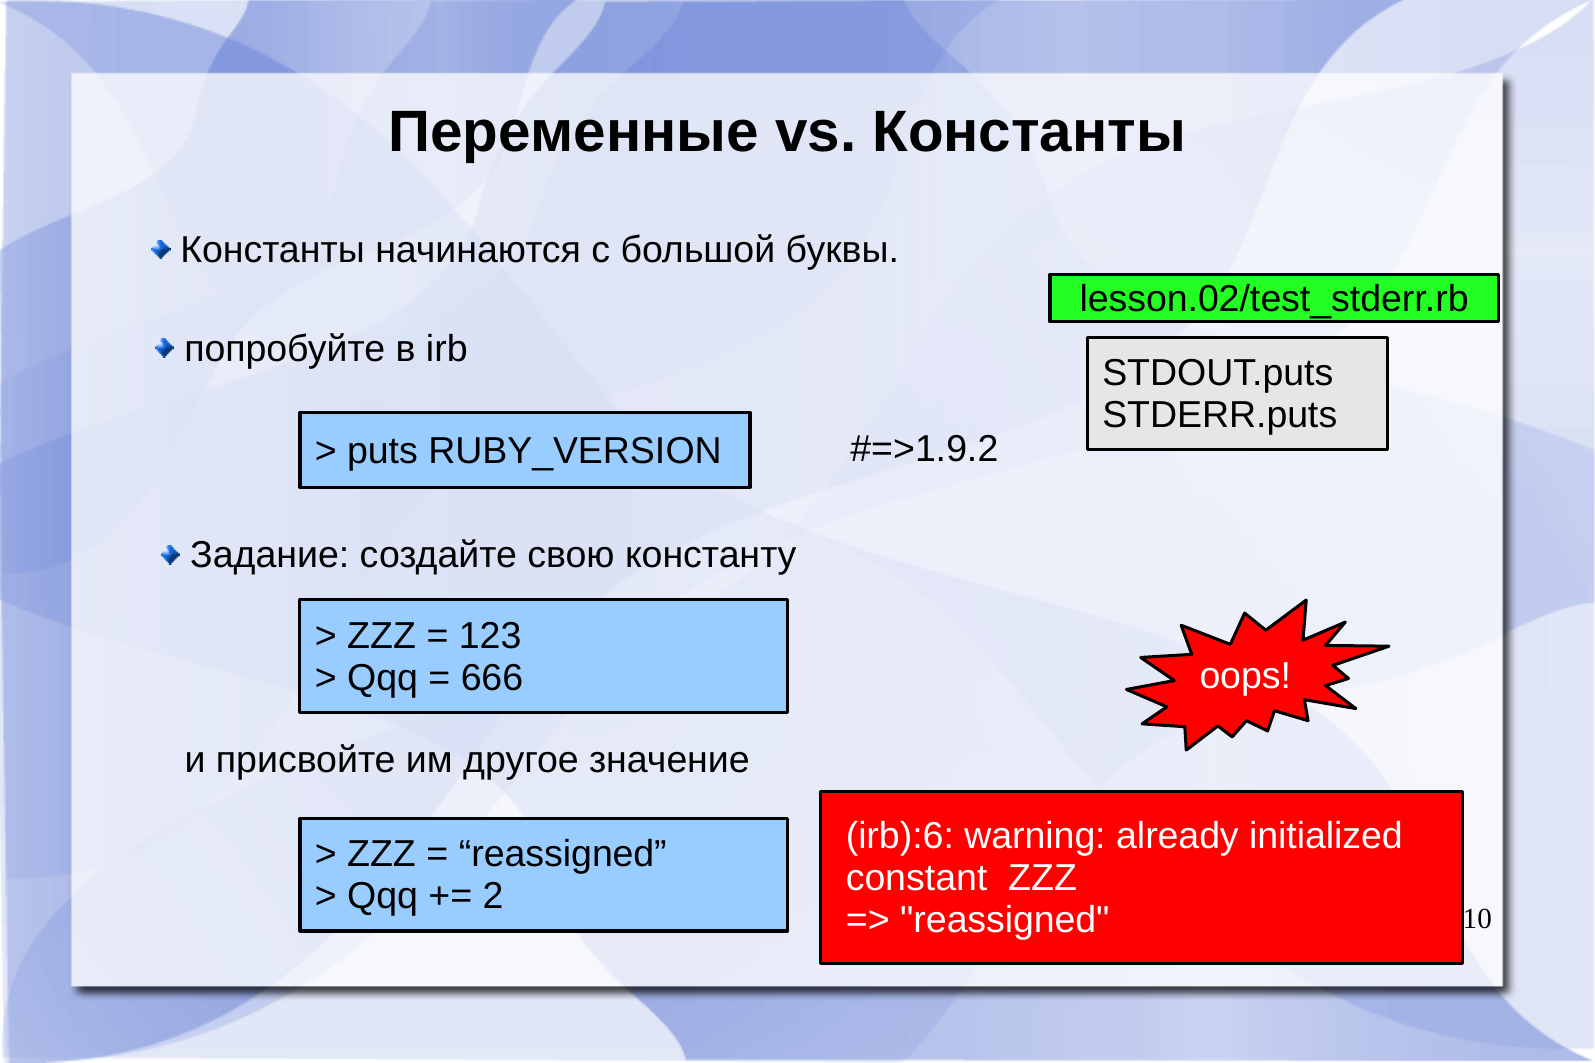

# Переменные vs. Константы
 Константы начинаются с большой буквы.
lesson.02/test_stderr.rb
 попробуйте в irb
STDOUT.puts
STDERR.puts
> puts RUBY_VERSION
#=>1.9.2
 Задание: создайте свою константу
> ZZZ = 123
> Qqq = 666
oops!
 (irb):6: warning: already initialized
 constant ZZZ
 => "reassigned"
и присвойте им другое значение
> ZZZ = “reassigned”
> Qqq += 2
10